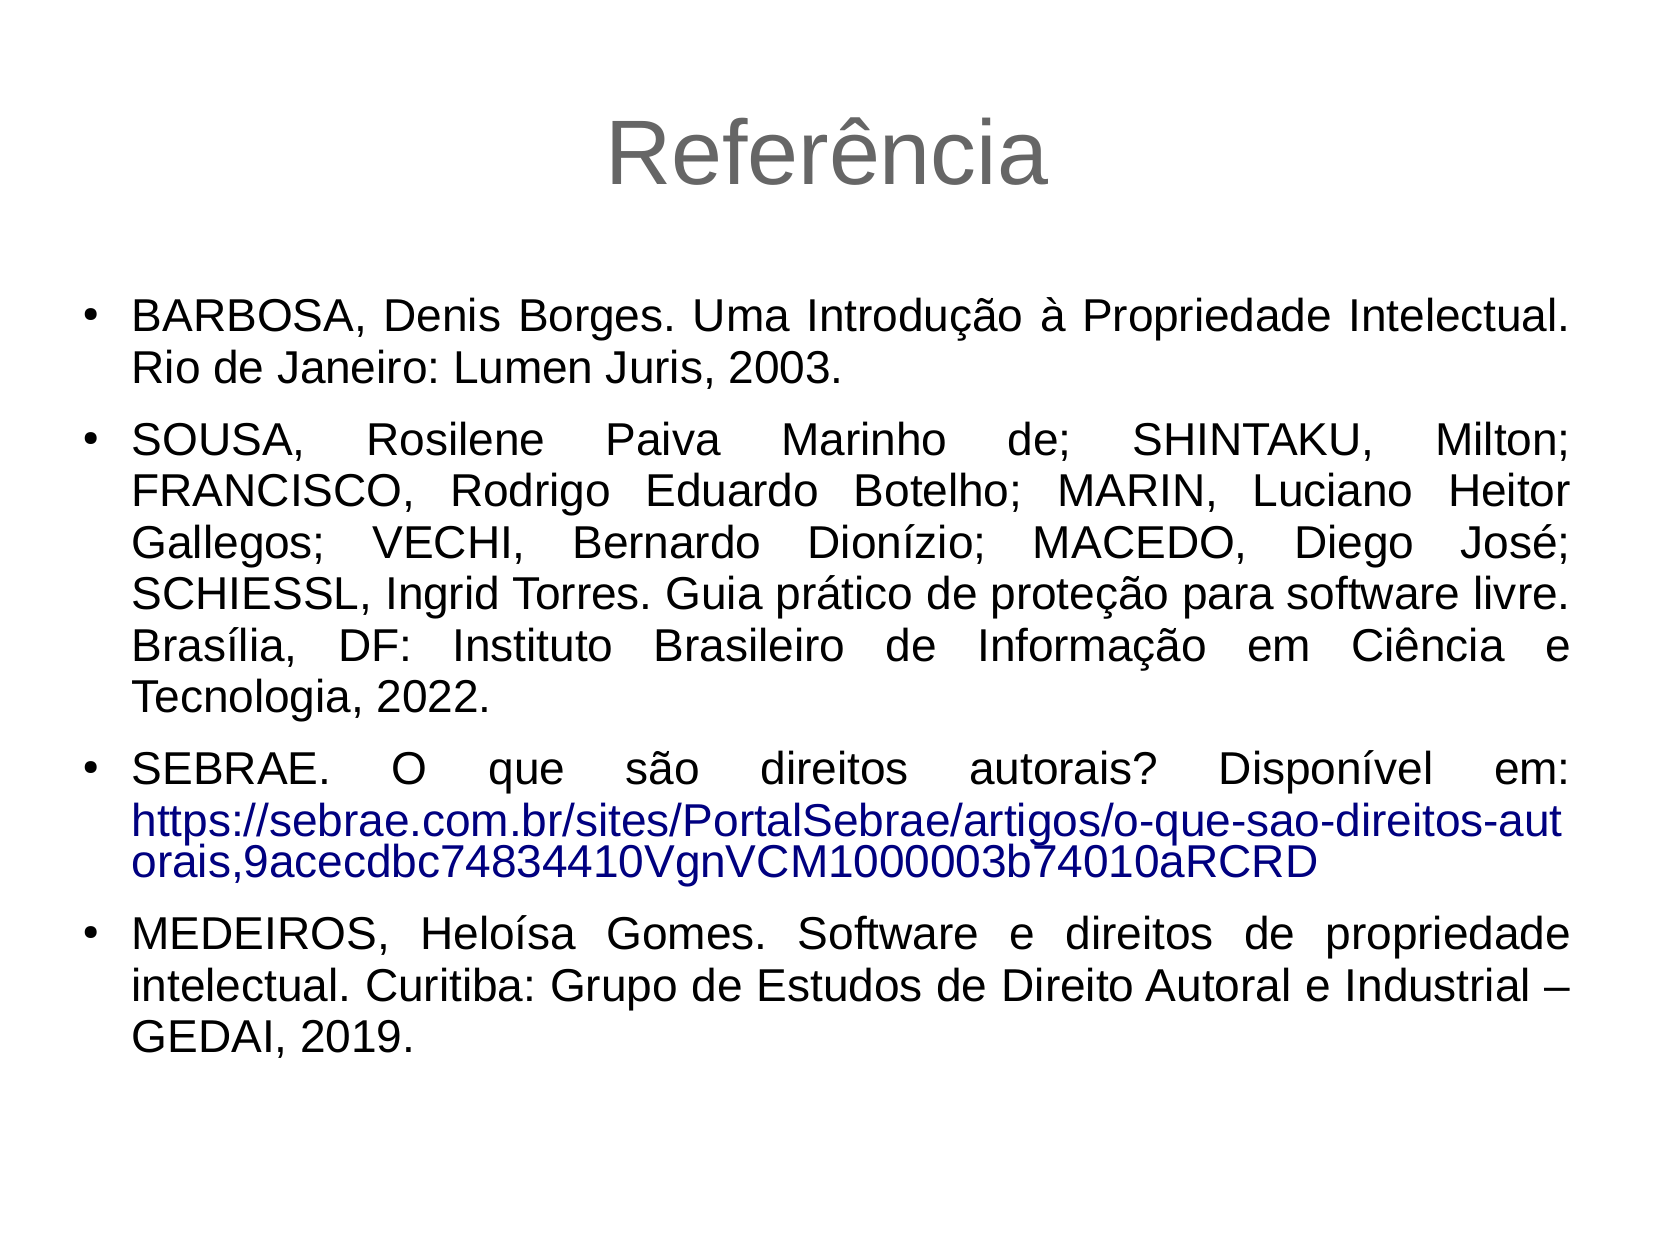

# Referência
BARBOSA, Denis Borges. Uma Introdução à Propriedade Intelectual. Rio de Janeiro: Lumen Juris, 2003.
SOUSA, Rosilene Paiva Marinho de; SHINTAKU, Milton; FRANCISCO, Rodrigo Eduardo Botelho; MARIN, Luciano Heitor Gallegos; VECHI, Bernardo Dionízio; MACEDO, Diego José; SCHIESSL, Ingrid Torres. Guia prático de proteção para software livre. Brasília, DF: Instituto Brasileiro de Informação em Ciência e Tecnologia, 2022.
SEBRAE. O que são direitos autorais? Disponível em: https://sebrae.com.br/sites/PortalSebrae/artigos/o-que-sao-direitos-autorais,9acecdbc74834410VgnVCM1000003b74010aRCRD
MEDEIROS, Heloísa Gomes. Software e direitos de propriedade intelectual. Curitiba: Grupo de Estudos de Direito Autoral e Industrial – GEDAI, 2019.